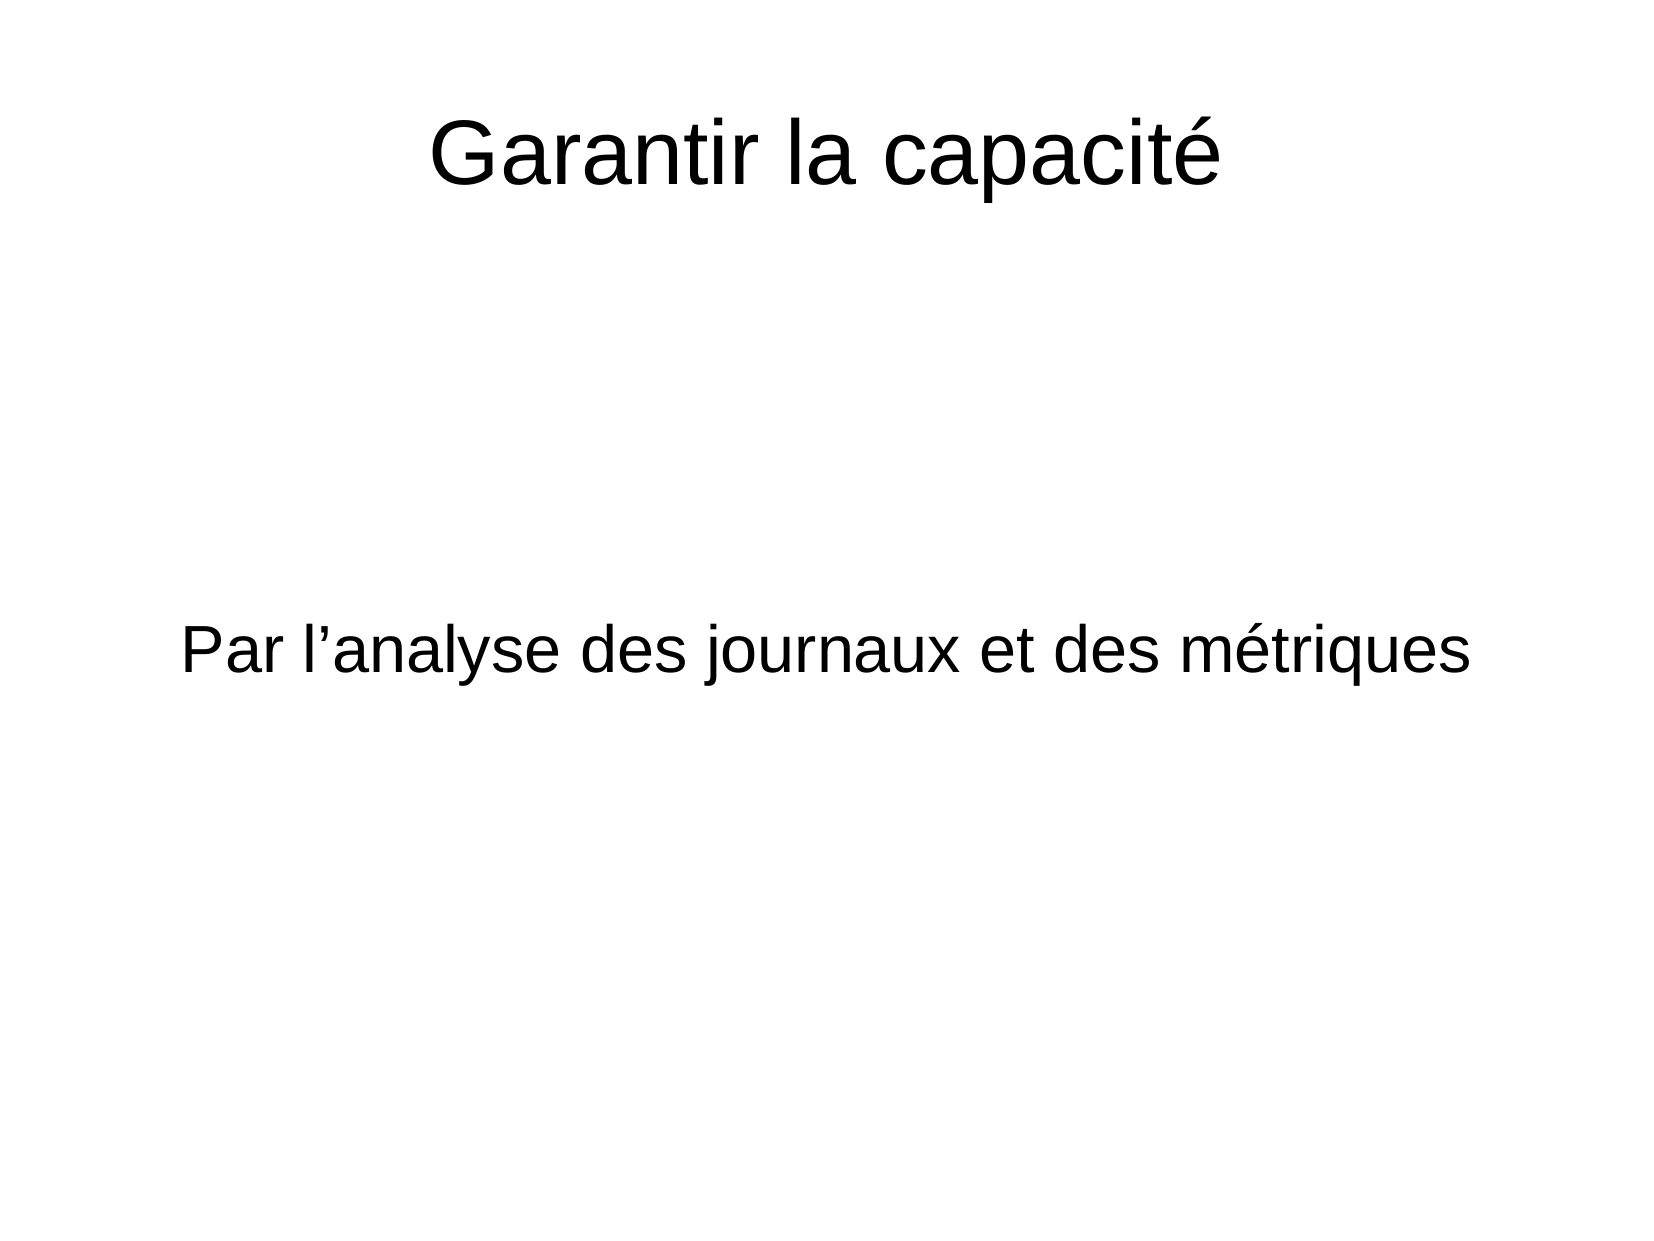

# Garantir la capacité
Par l’analyse des journaux et des métriques